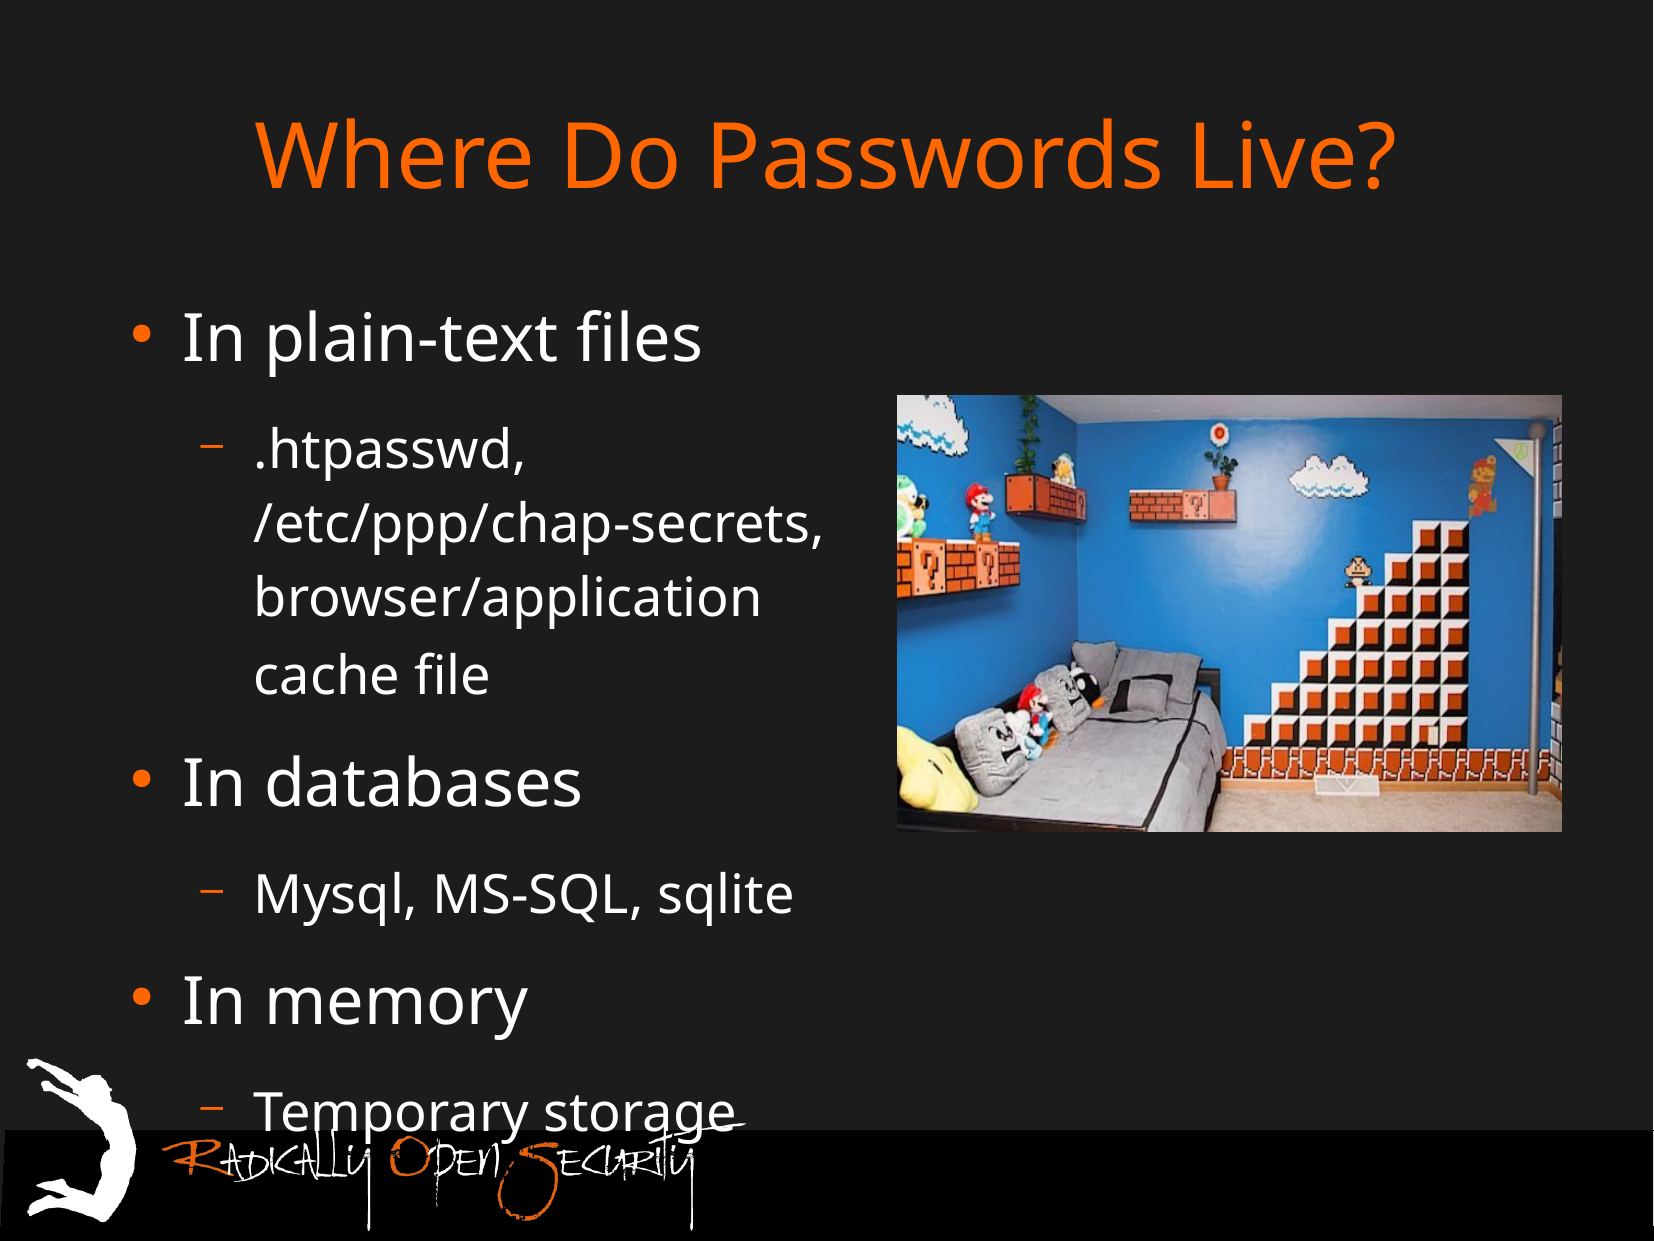

# Where Do Passwords Live?
In plain-text files
.htpasswd, /etc/ppp/chap-secrets, browser/application cache file
In databases
Mysql, MS-SQL, sqlite
In memory
Temporary storage